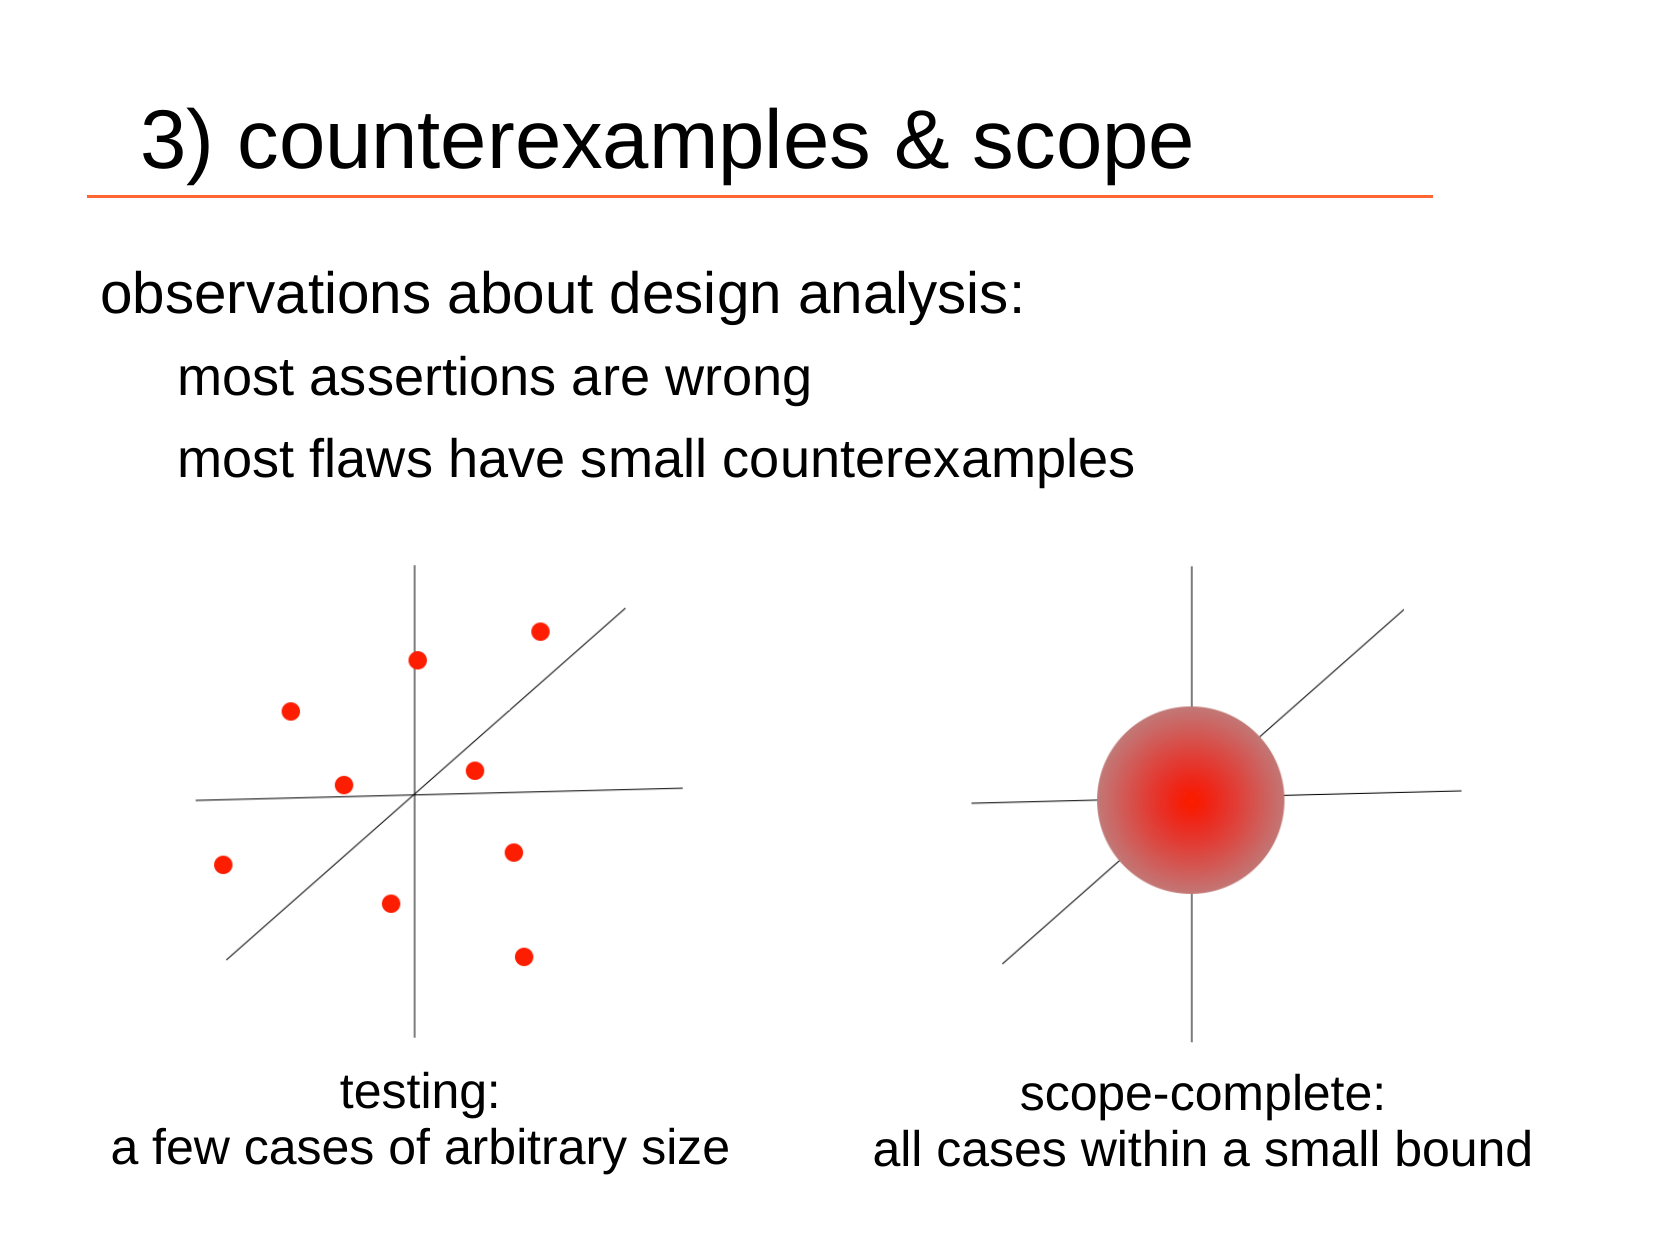

# 3) counterexamples & scope
observations about design analysis:
most assertions are wrong
most flaws have small counterexamples
testing:
a few cases of arbitrary size
scope-complete:
all cases within a small bound